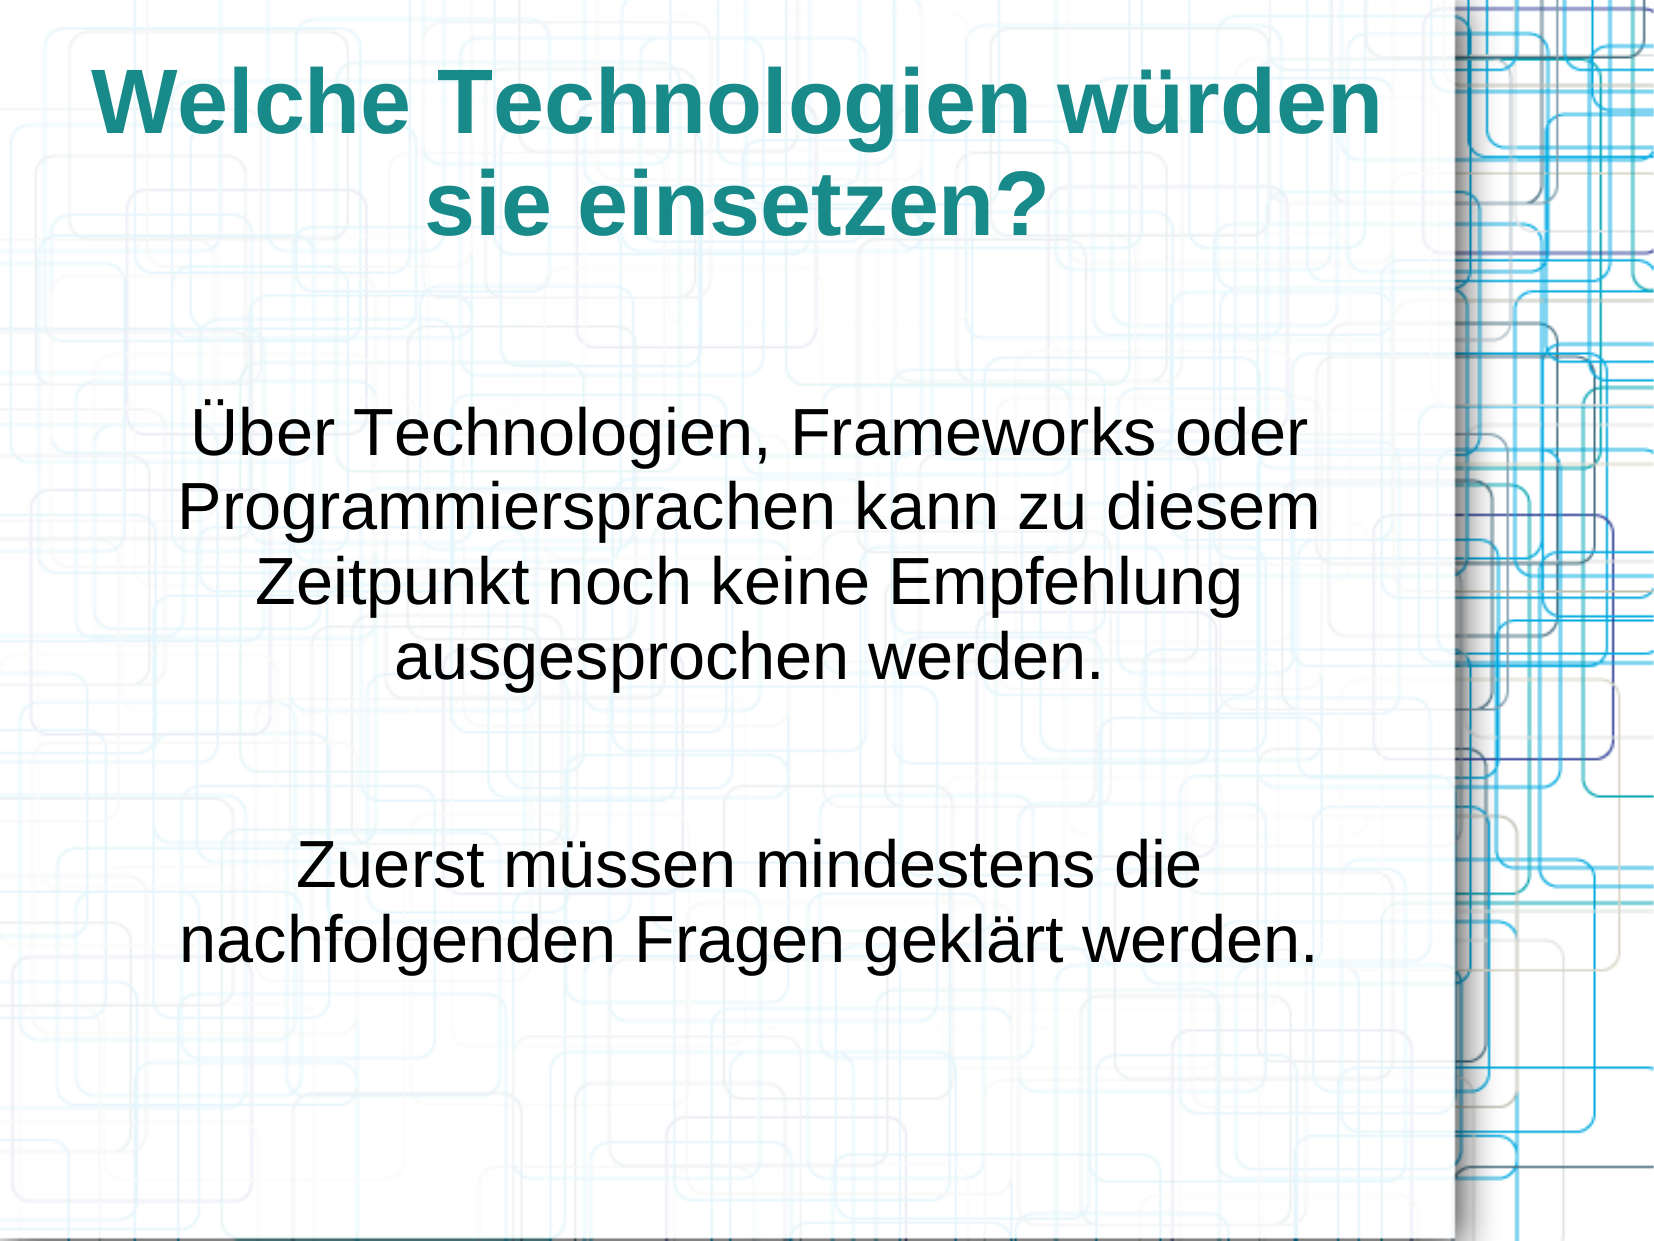

# Welche Technologien würden sie einsetzen?
Über Technologien, Frameworks oder Programmiersprachen kann zu diesem Zeitpunkt noch keine Empfehlung ausgesprochen werden.
Zuerst müssen mindestens die nachfolgenden Fragen geklärt werden.